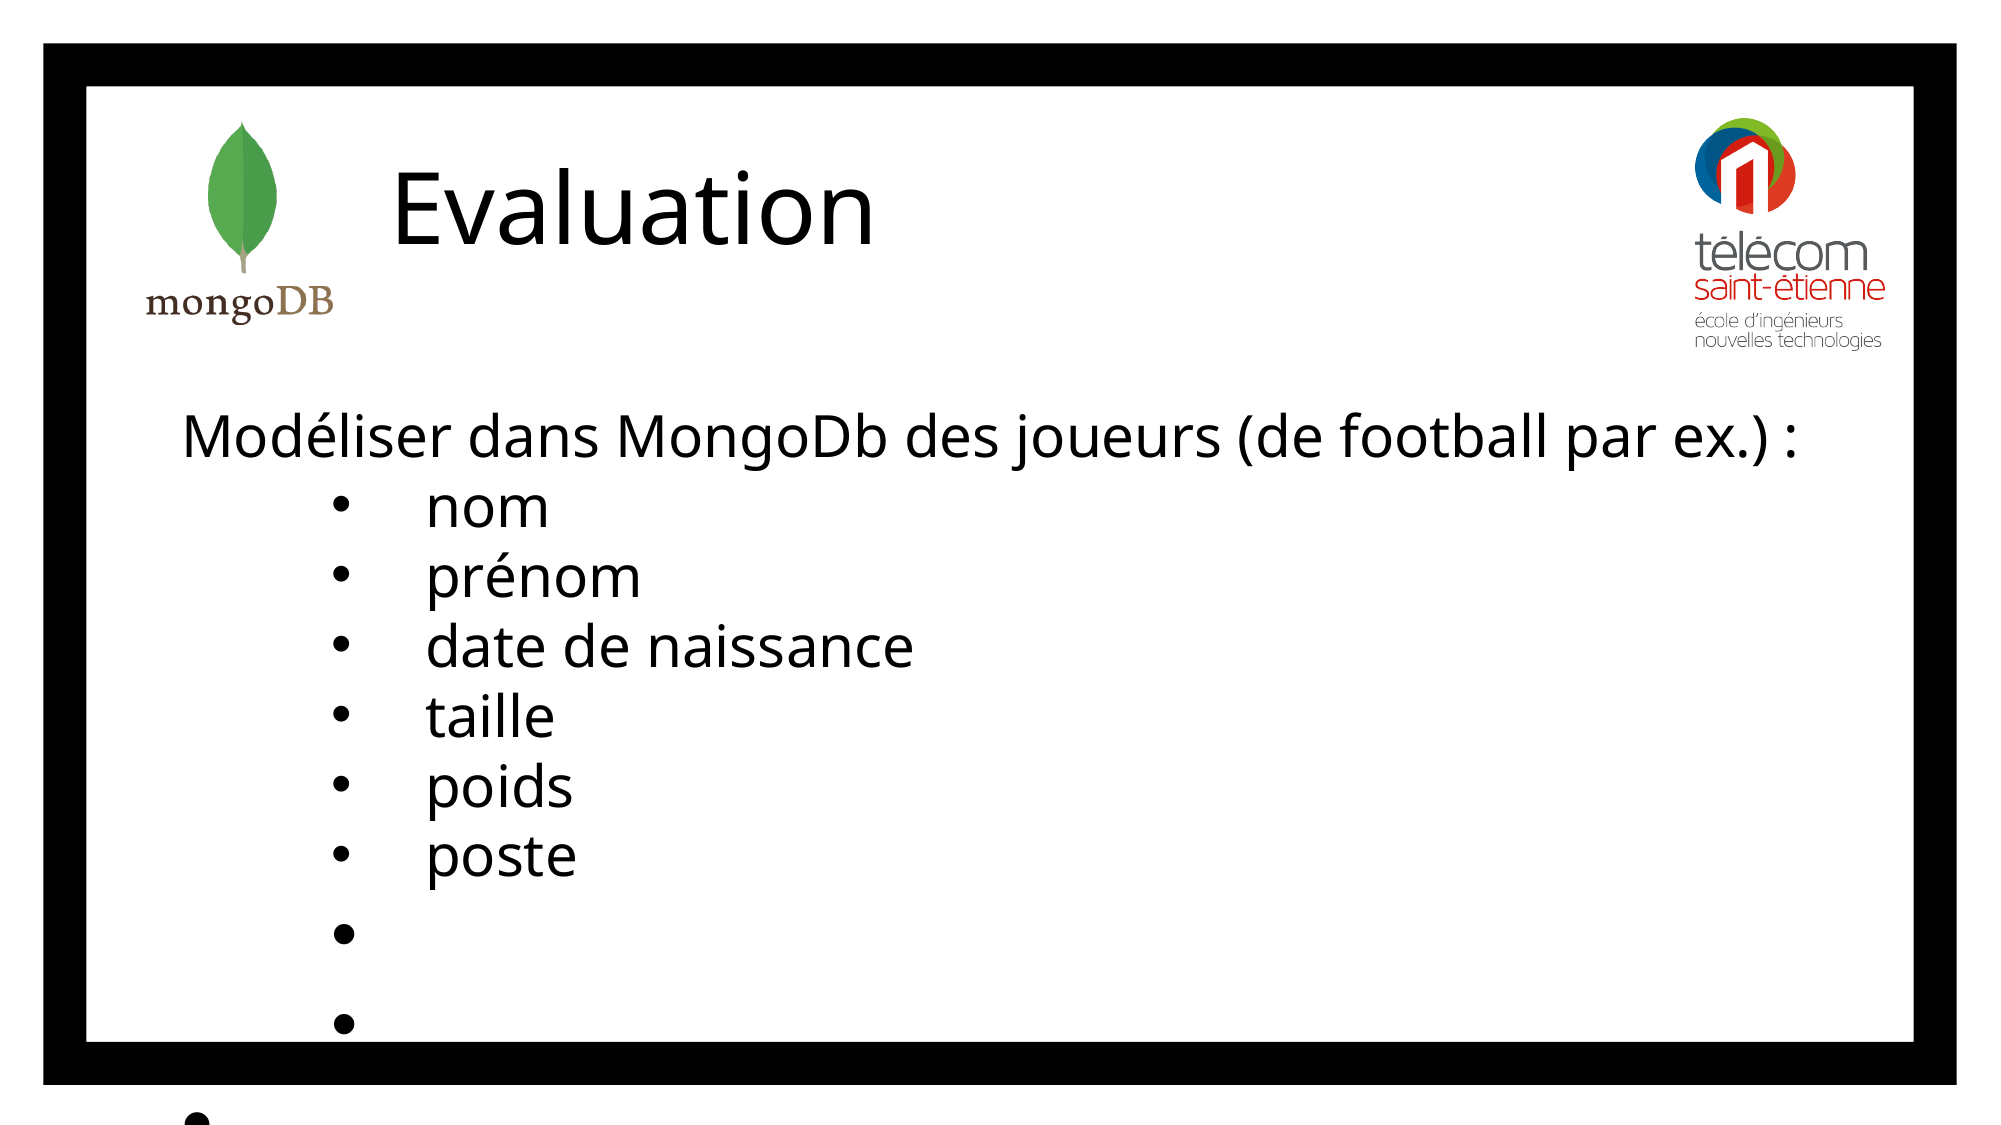

# Evaluation
Modéliser dans MongoDb des joueurs (de football par ex.) :
nom
prénom
date de naissance
taille
poids
poste